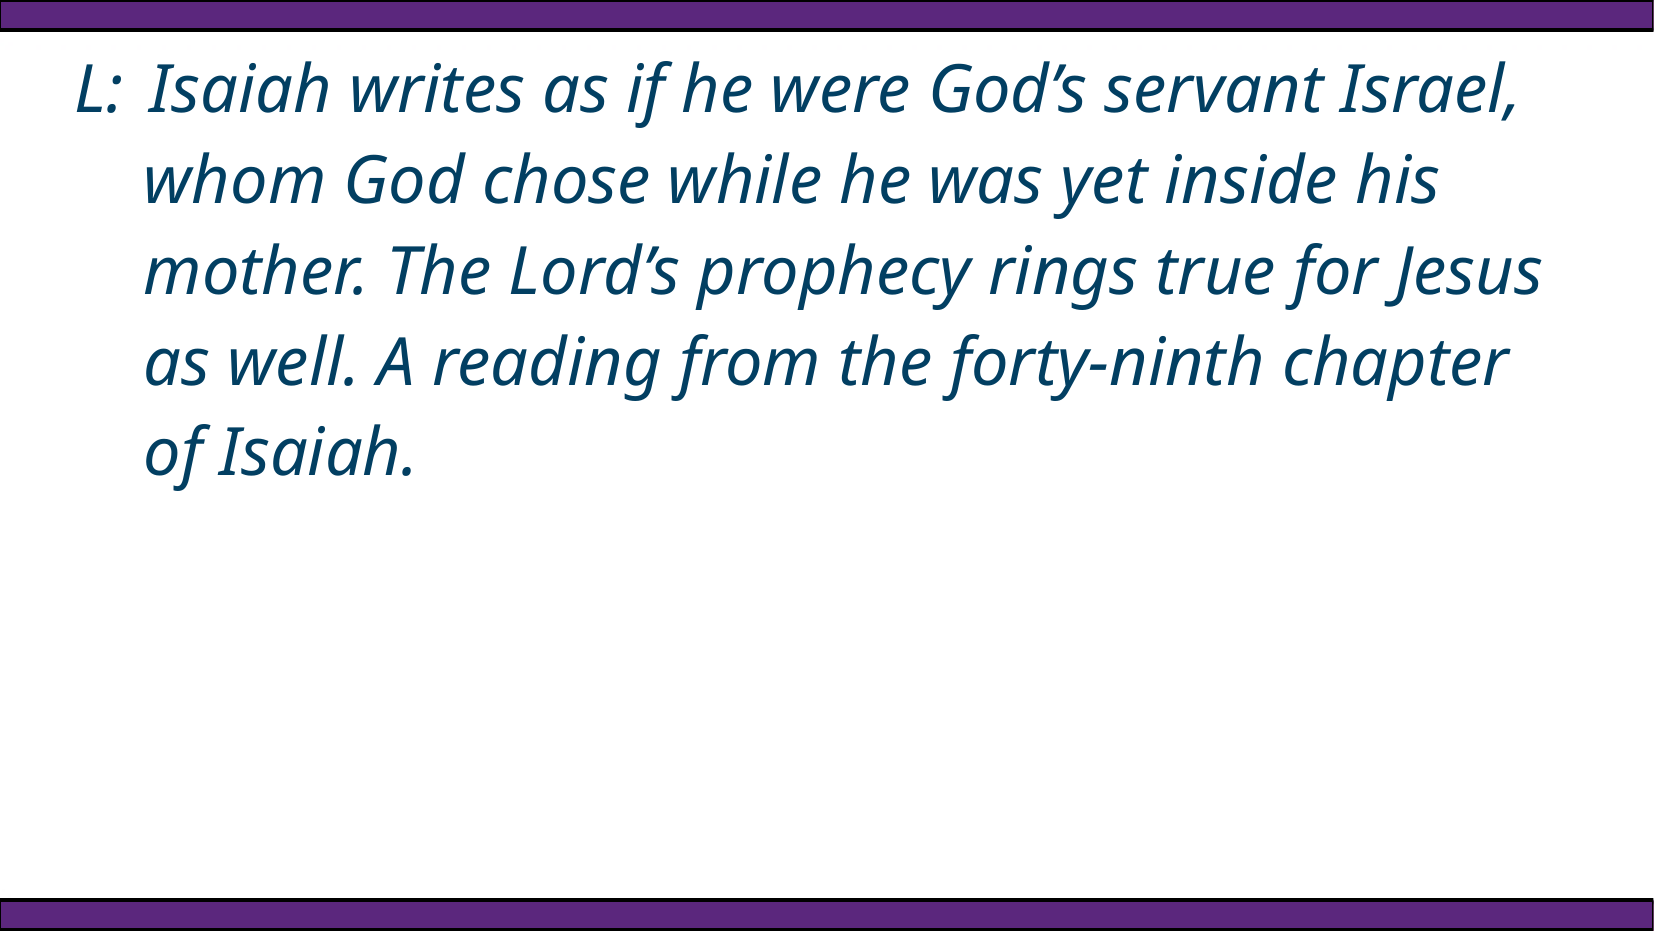

L:	Isaiah writes as if he were God’s servant Israel,
 whom God chose while he was yet inside his
 mother. The Lord’s prophecy rings true for Jesus
 as well. A reading from the forty-ninth chapter
 of Isaiah.